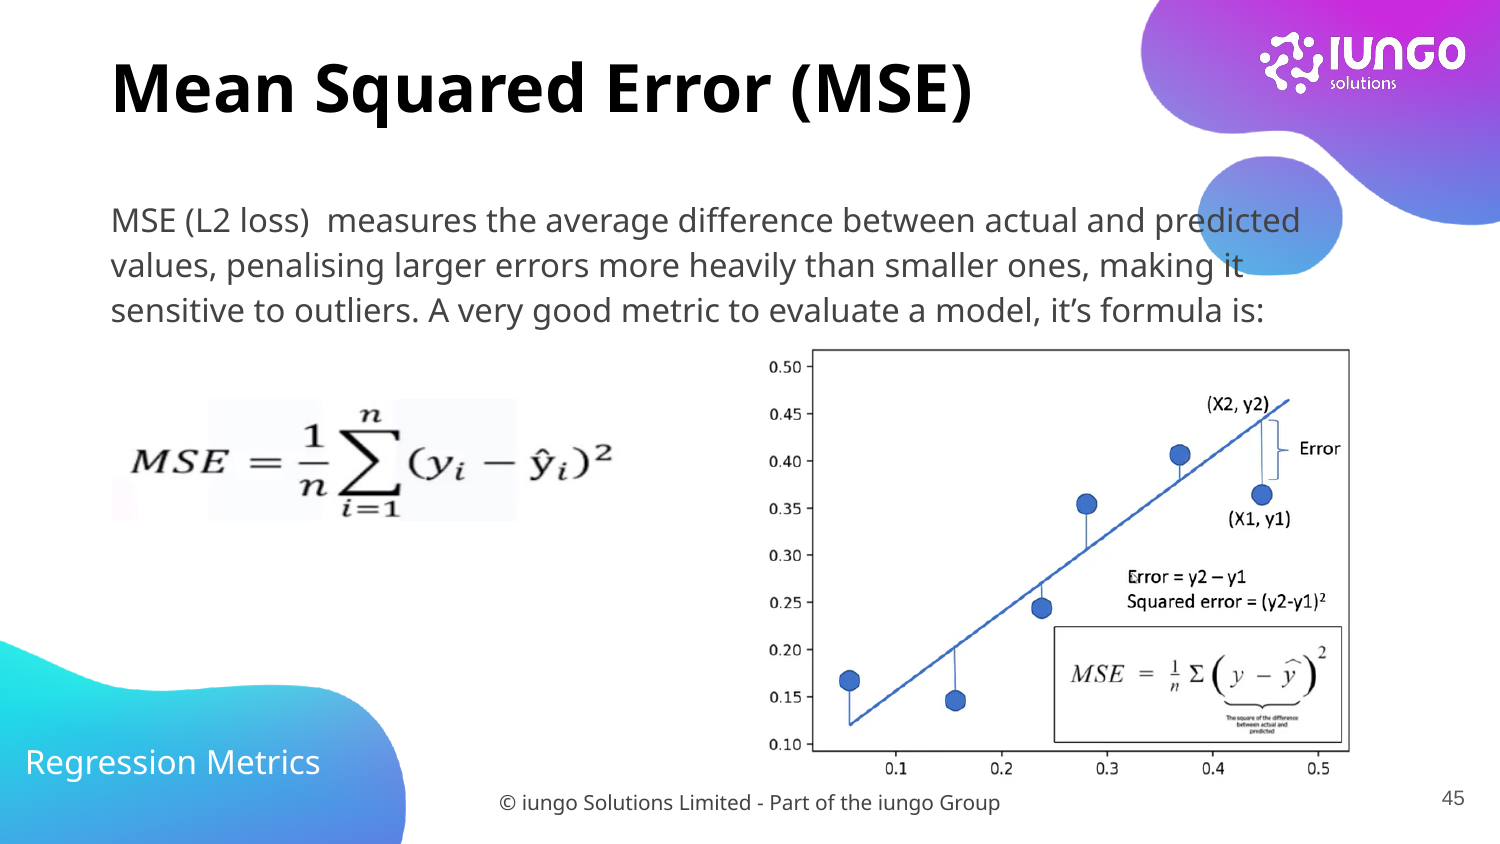

# Mean Squared Error (MSE)
MSE (L2 loss) measures the average difference between actual and predicted values, penalising larger errors more heavily than smaller ones, making it sensitive to outliers. A very good metric to evaluate a model, it’s formula is:
Regression Metrics